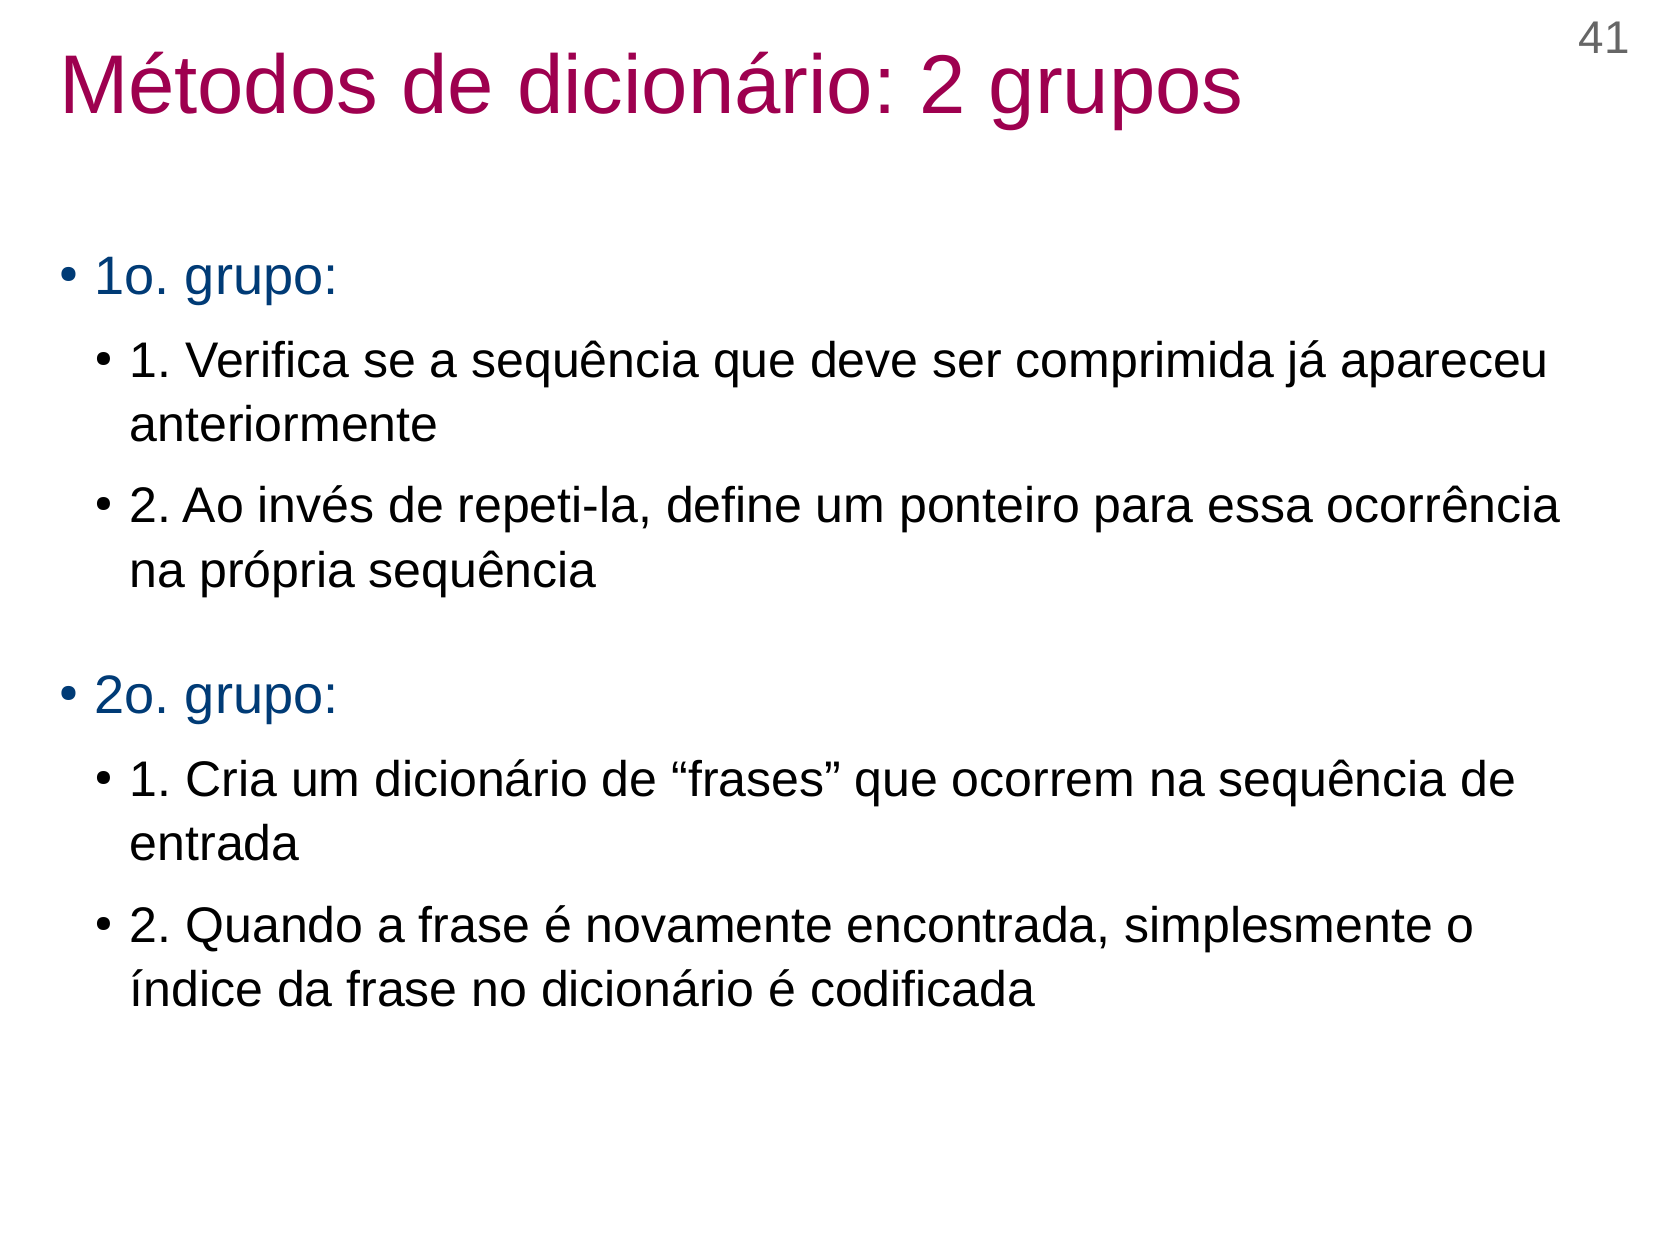

41
# Métodos de dicionário: 2 grupos
1o. grupo:
1. Verifica se a sequência que deve ser comprimida já apareceu anteriormente
2. Ao invés de repeti-la, define um ponteiro para essa ocorrência na própria sequência
2o. grupo:
1. Cria um dicionário de “frases” que ocorrem na sequência de entrada
2. Quando a frase é novamente encontrada, simplesmente o índice da frase no dicionário é codificada